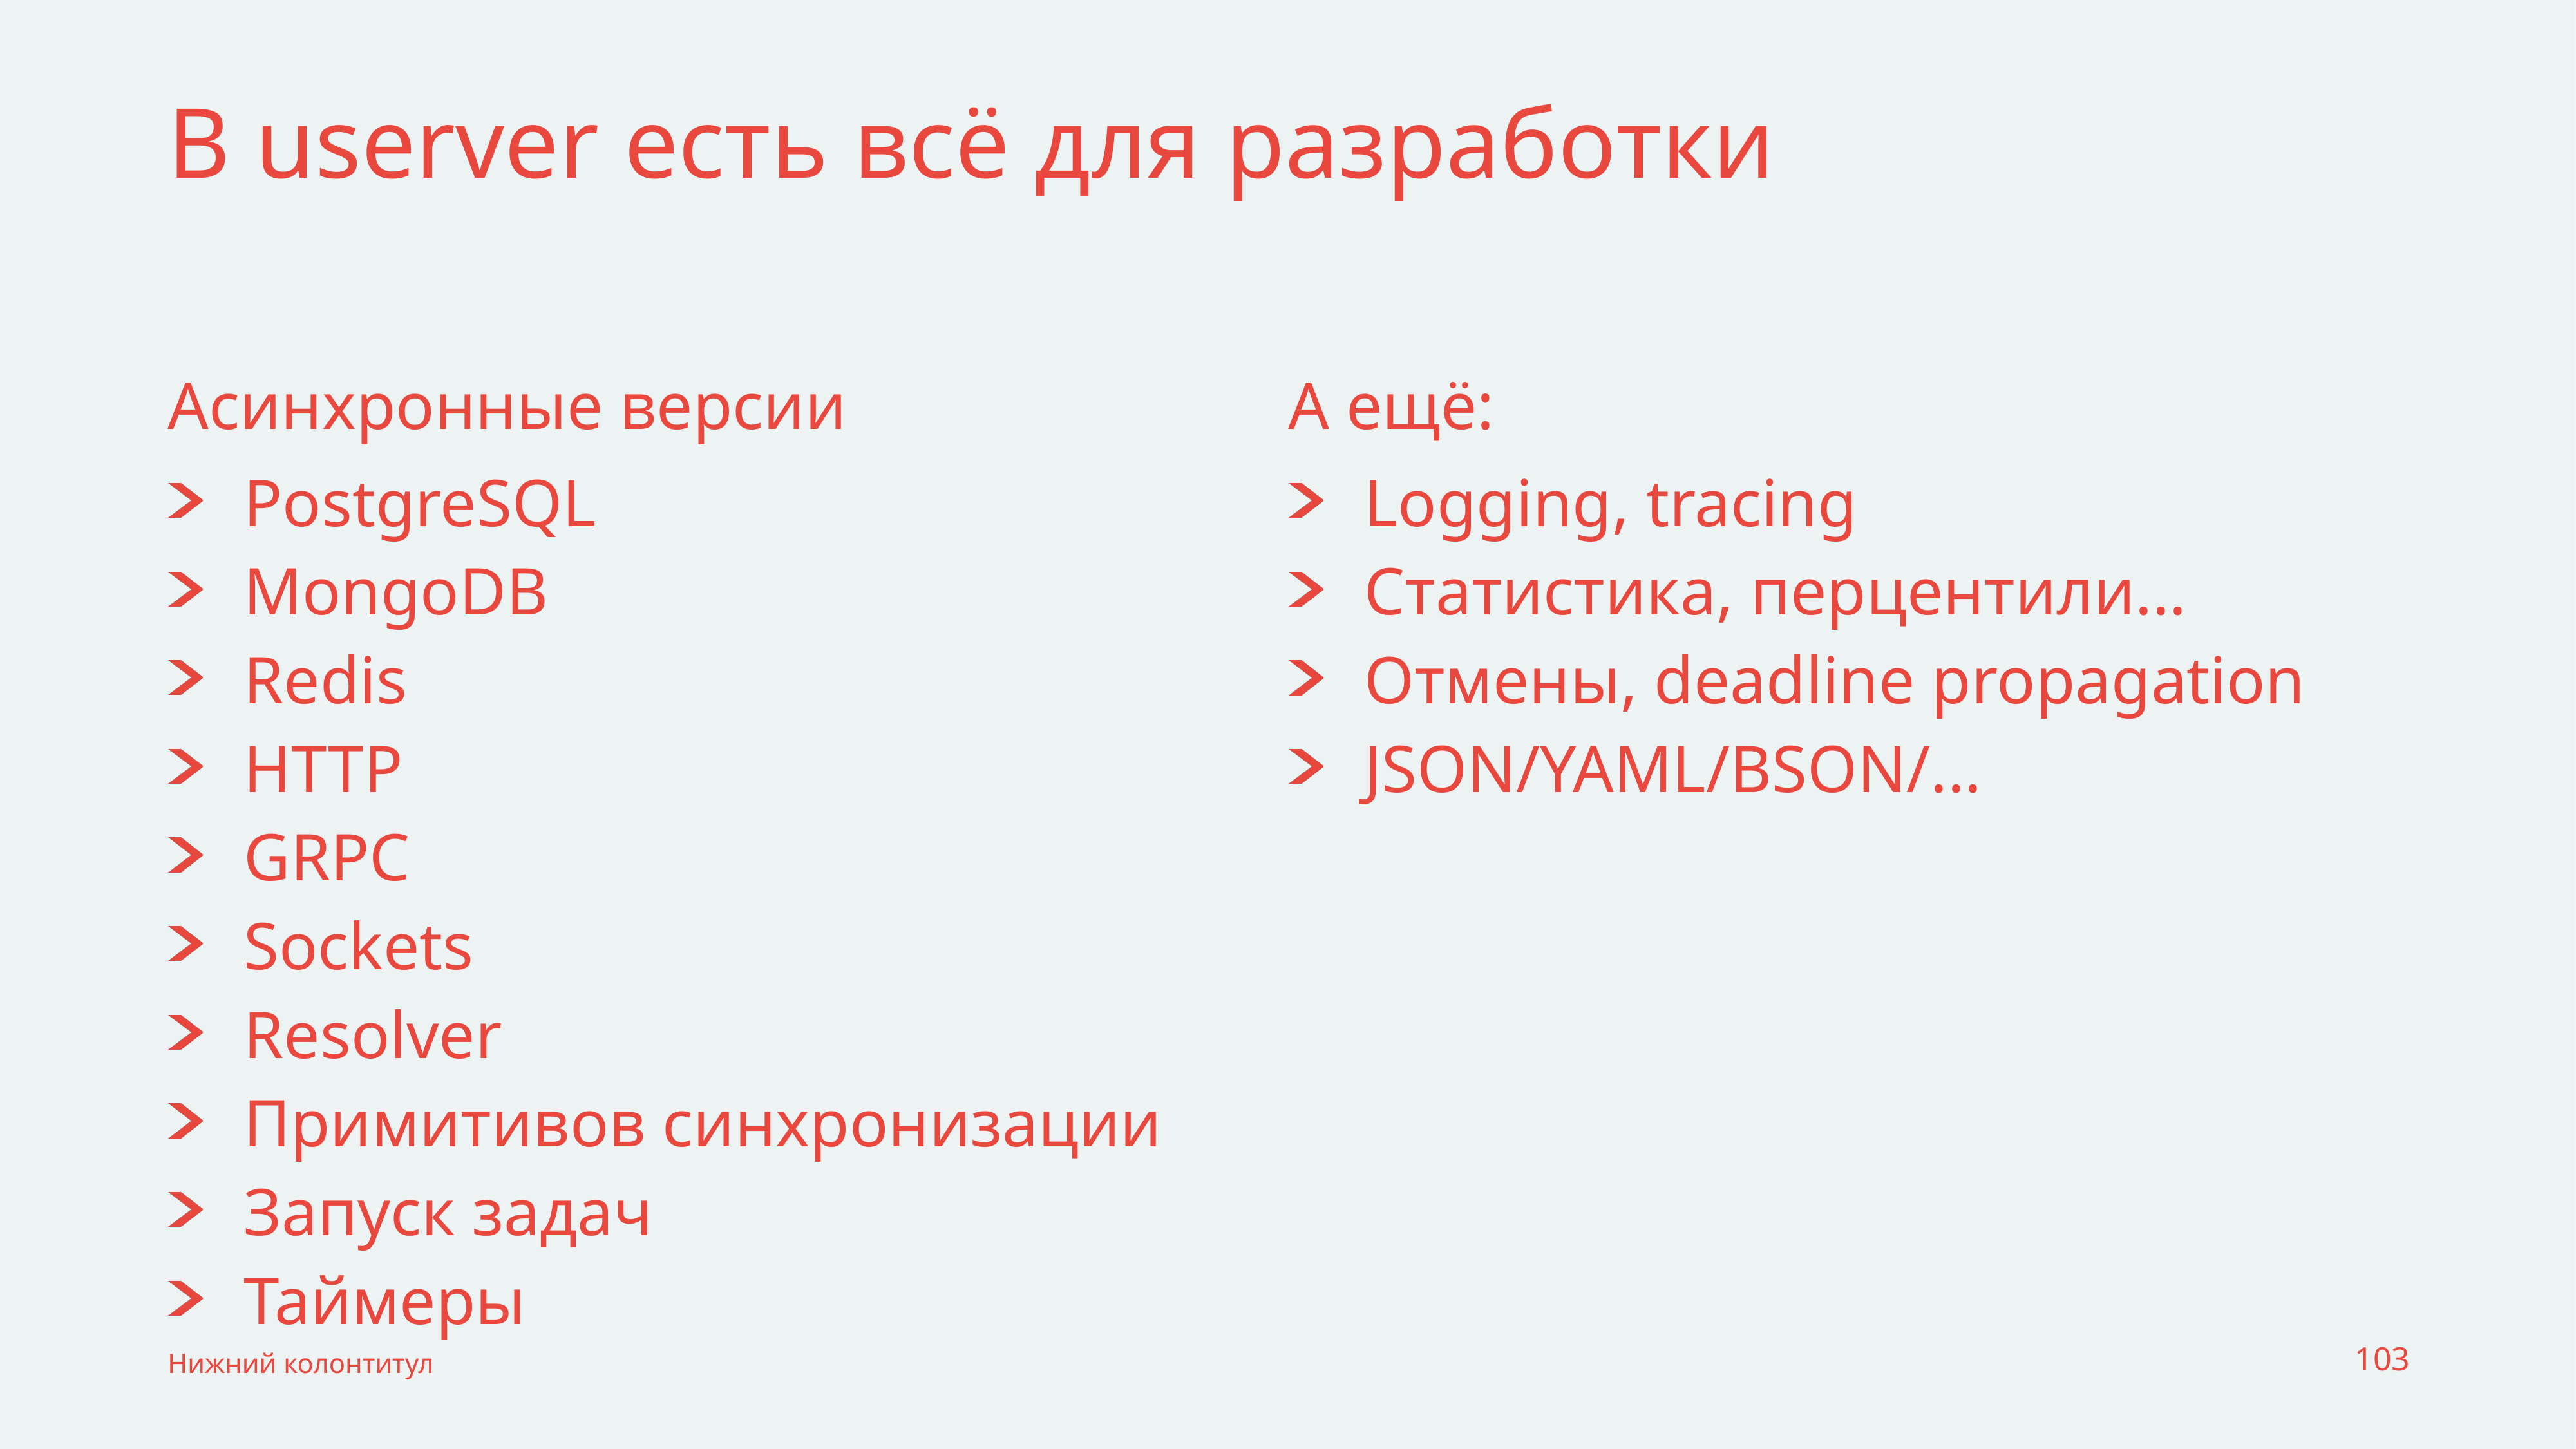

# В userver есть всё для разработки
Как выделить ключевую мысль
и сделать списки
Асинхронные версии
PostgreSQL
MongoDB
Redis
HTTP
GRPC
Sockets
Resolver
Примитивов синхронизации
Запуск задач
Таймеры
А ещё:
Logging, tracing
Статистика, перцентили...
Отмены, deadline propagation
JSON/YAML/BSON/...
Выдели текст, зайди на вкладку Главная
и нажми клавишу Больший отступ:
Два раза, чтобы создать
маркированный список в виде стрелочки
Три раза, чтобы создать нумерованный список
Нижний колонтитул